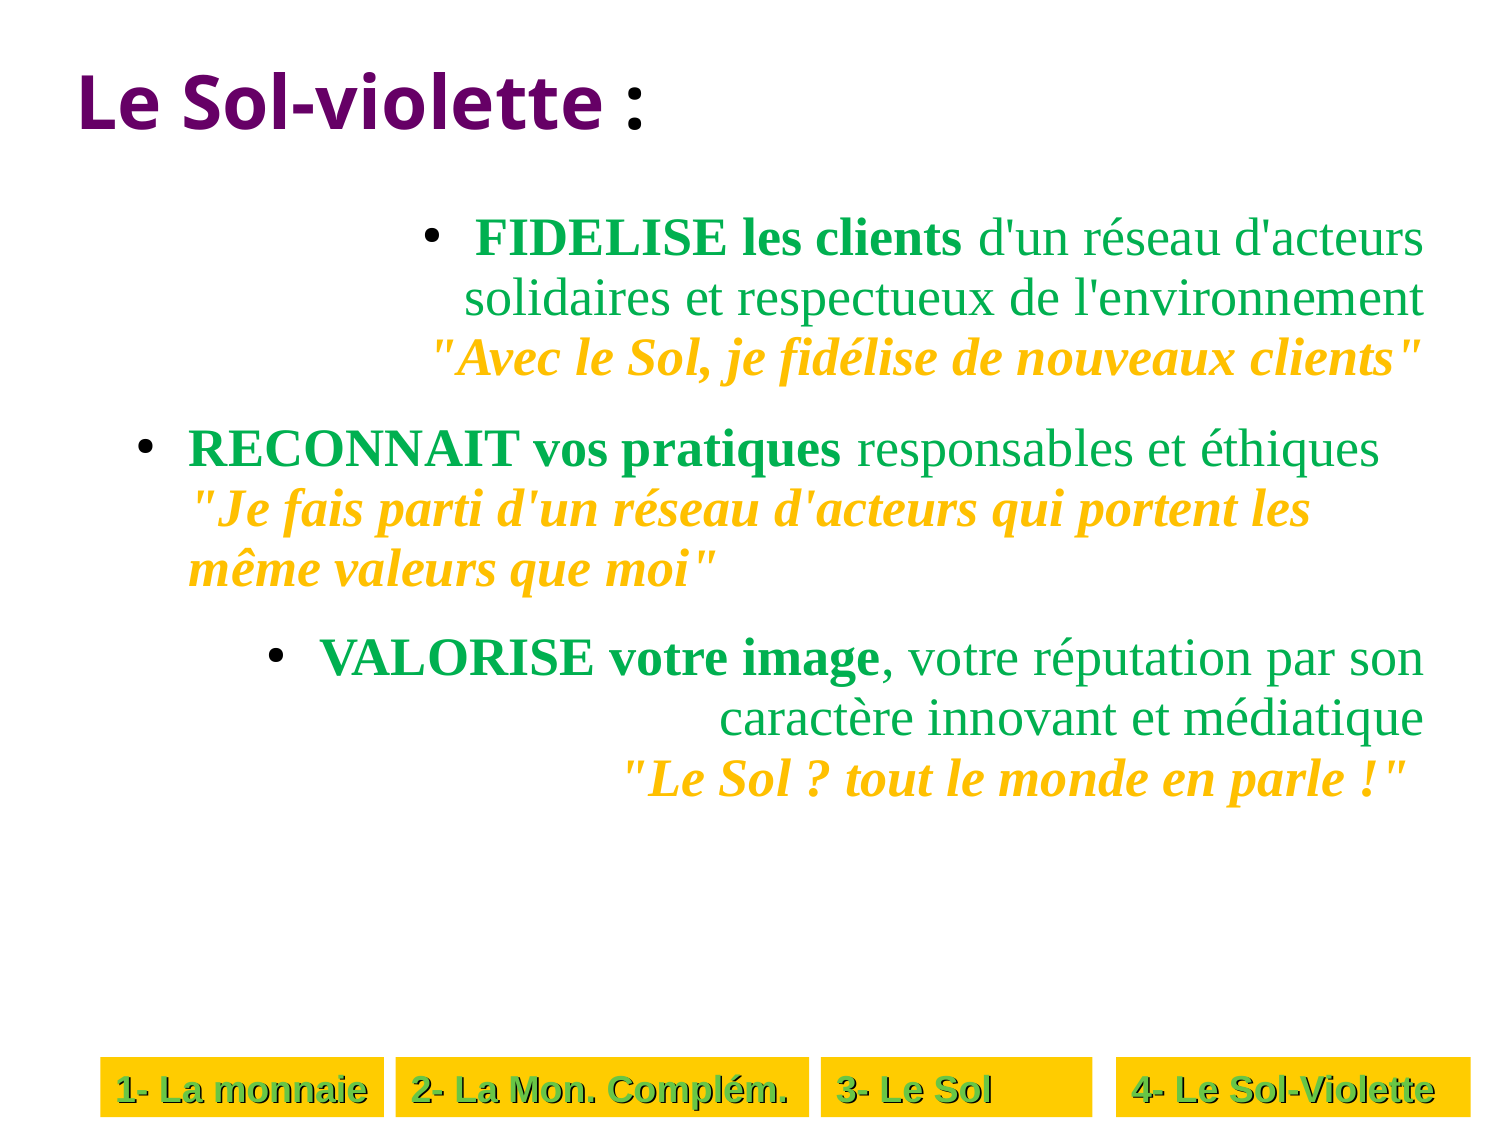

# Le Sol-violette :
FIDELISE les clients d'un réseau d'acteurs solidaires et respectueux de l'environnement
"Avec le Sol, je fidélise de nouveaux clients"
RECONNAIT vos pratiques responsables et éthiques
"Je fais parti d'un réseau d'acteurs qui portent les même valeurs que moi"
VALORISE votre image, votre réputation par son caractère innovant et médiatique
"Le Sol ? tout le monde en parle !"